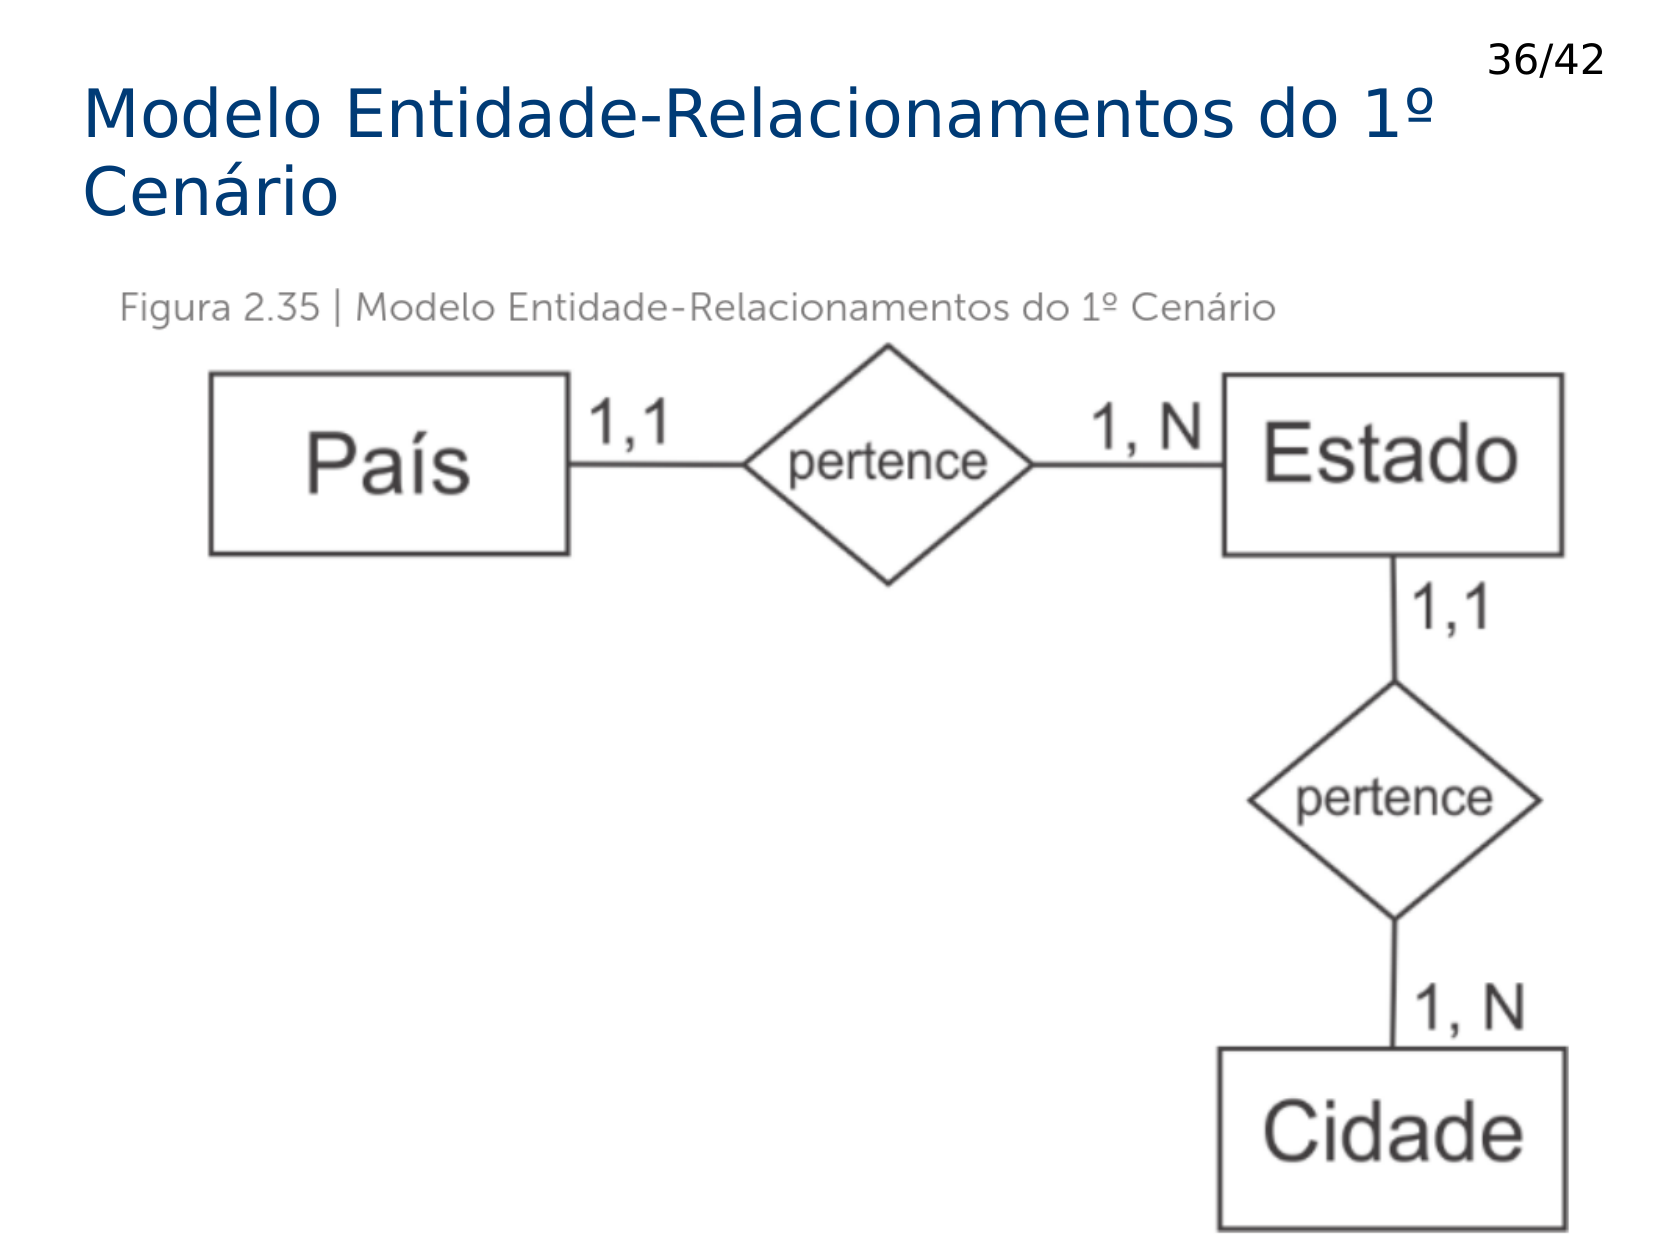

36
# Modelo Entidade-Relacionamentos do 1º Cenário